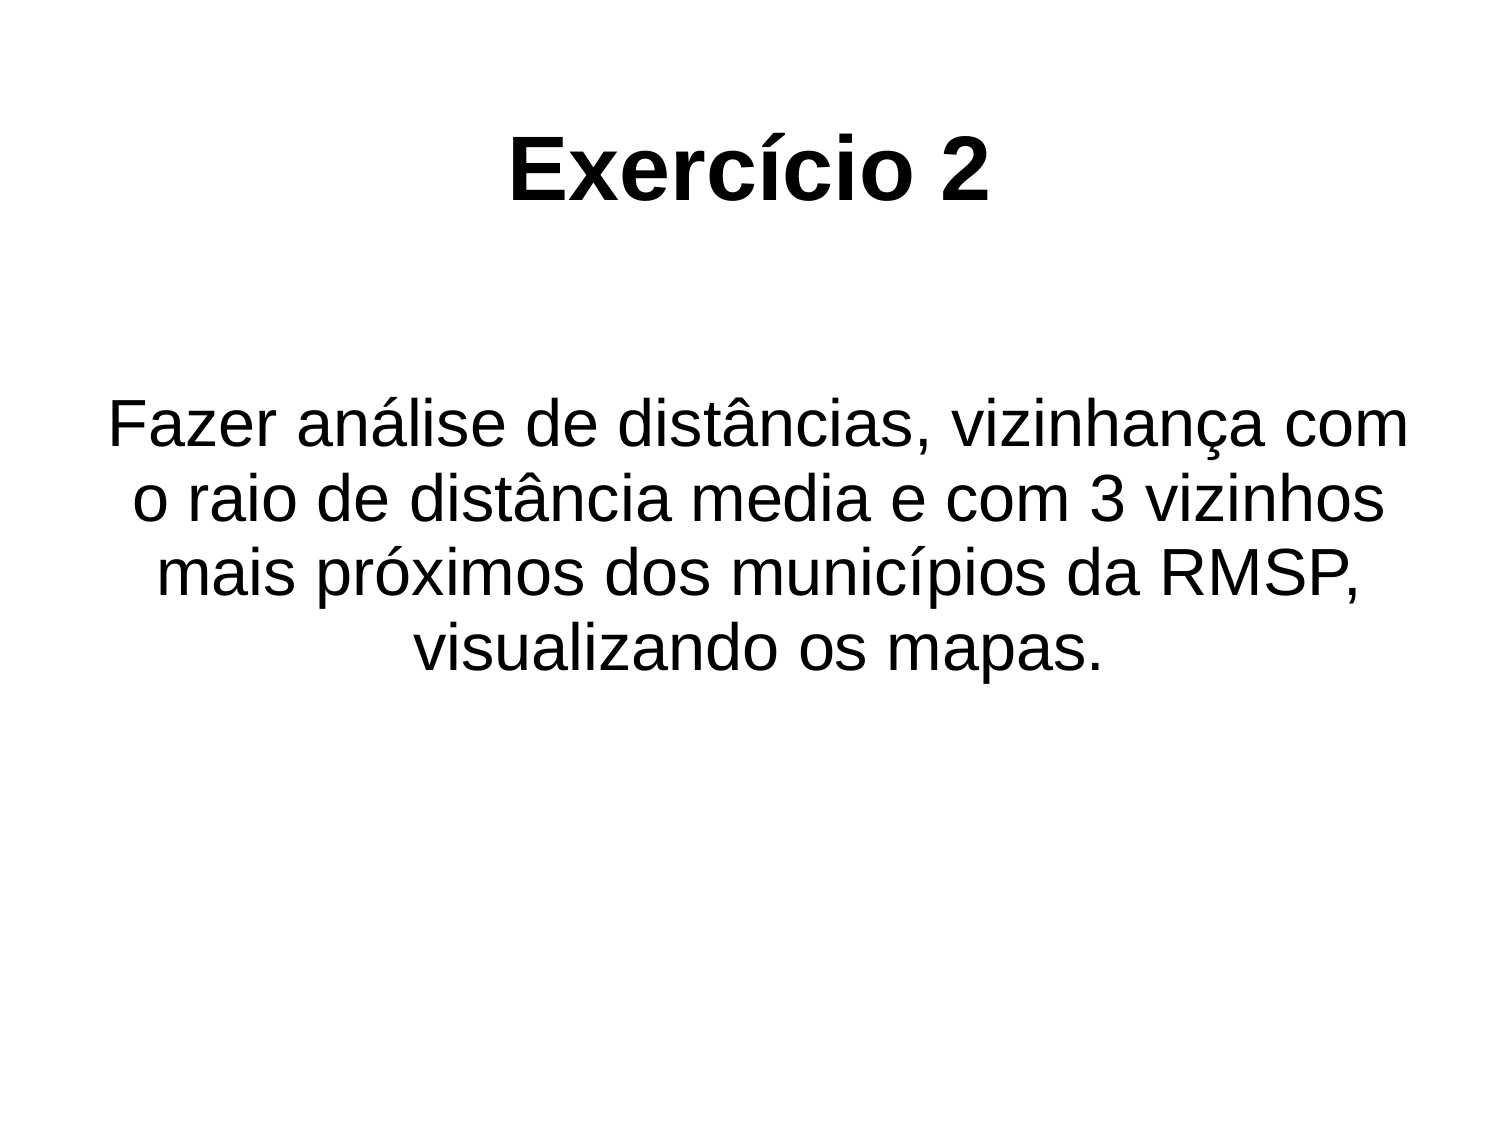

# Exercício 2
Fazer análise de distâncias, vizinhança com o raio de distância media e com 3 vizinhos mais próximos dos municípios da RMSP, visualizando os mapas.